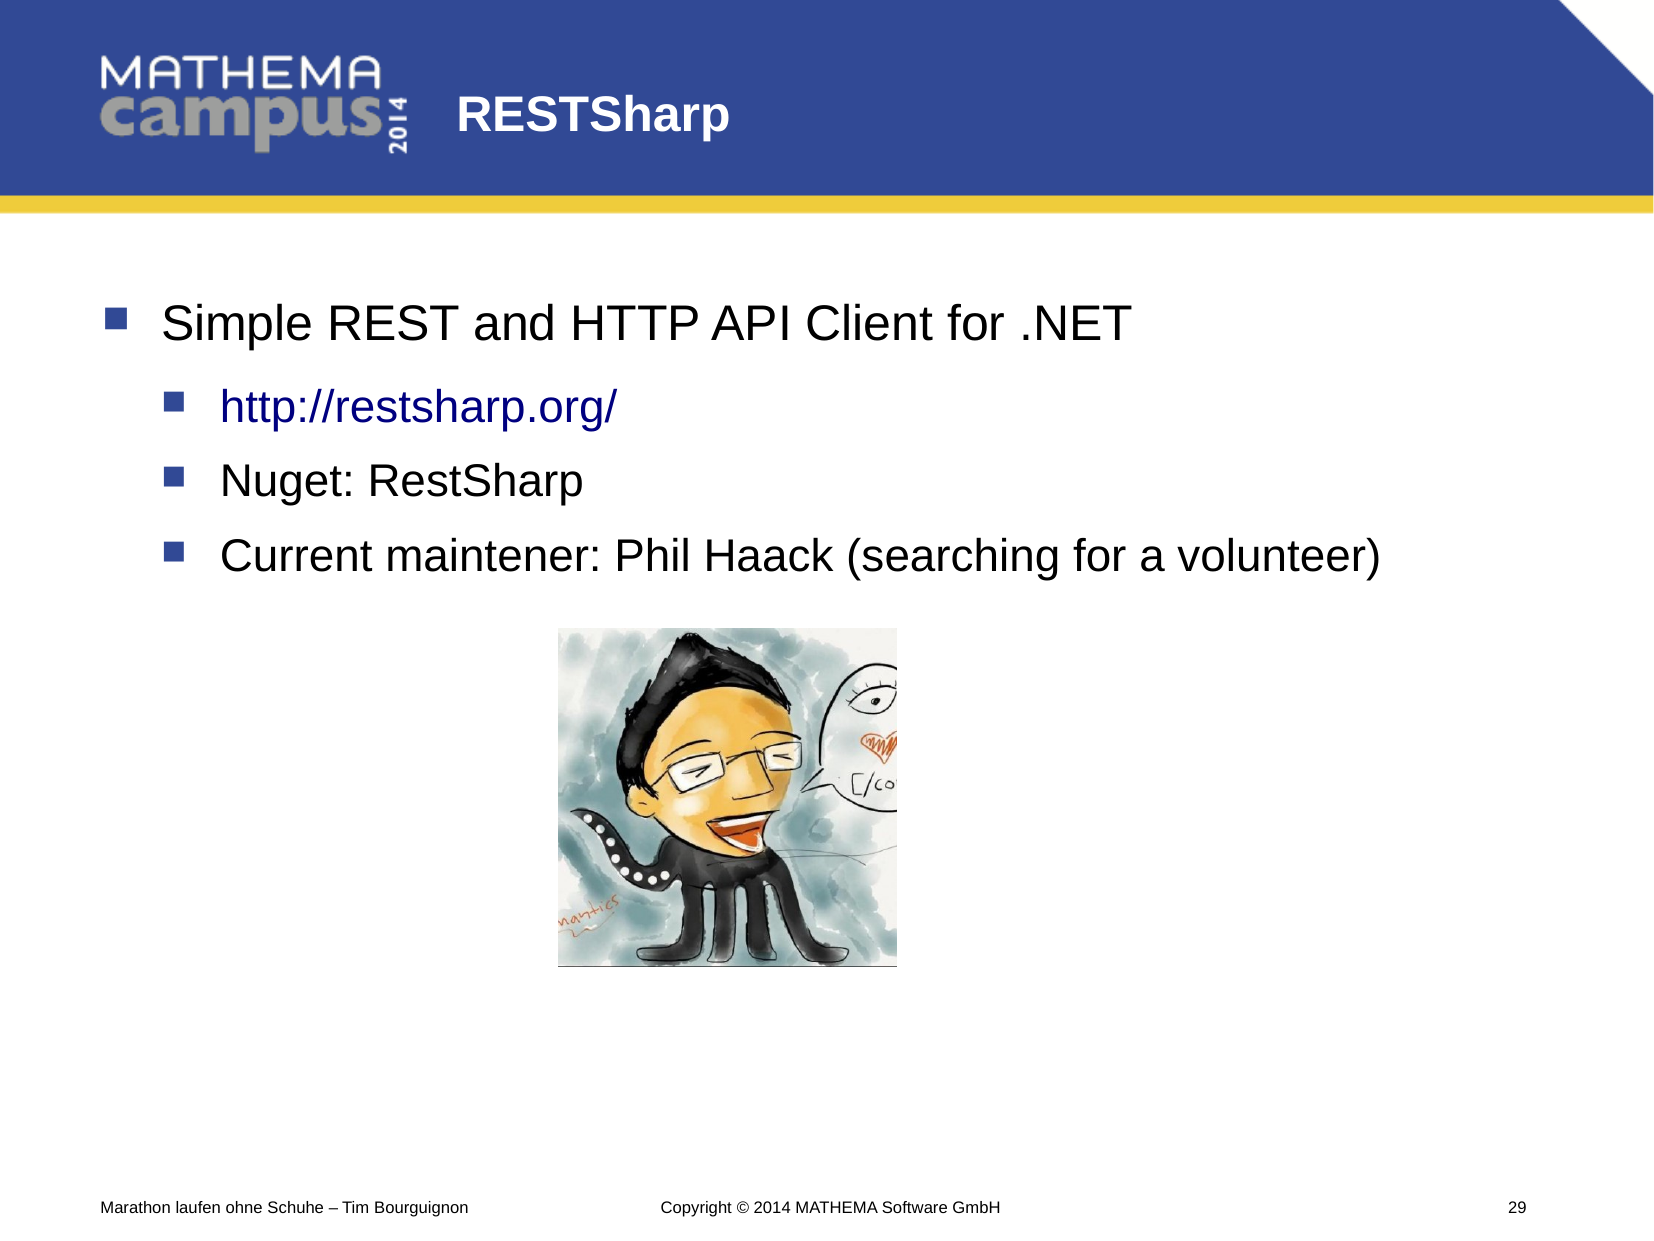

# RESTSharp
Simple REST and HTTP API Client for .NET
http://restsharp.org/
Nuget: RestSharp
Current maintener: Phil Haack (searching for a volunteer)